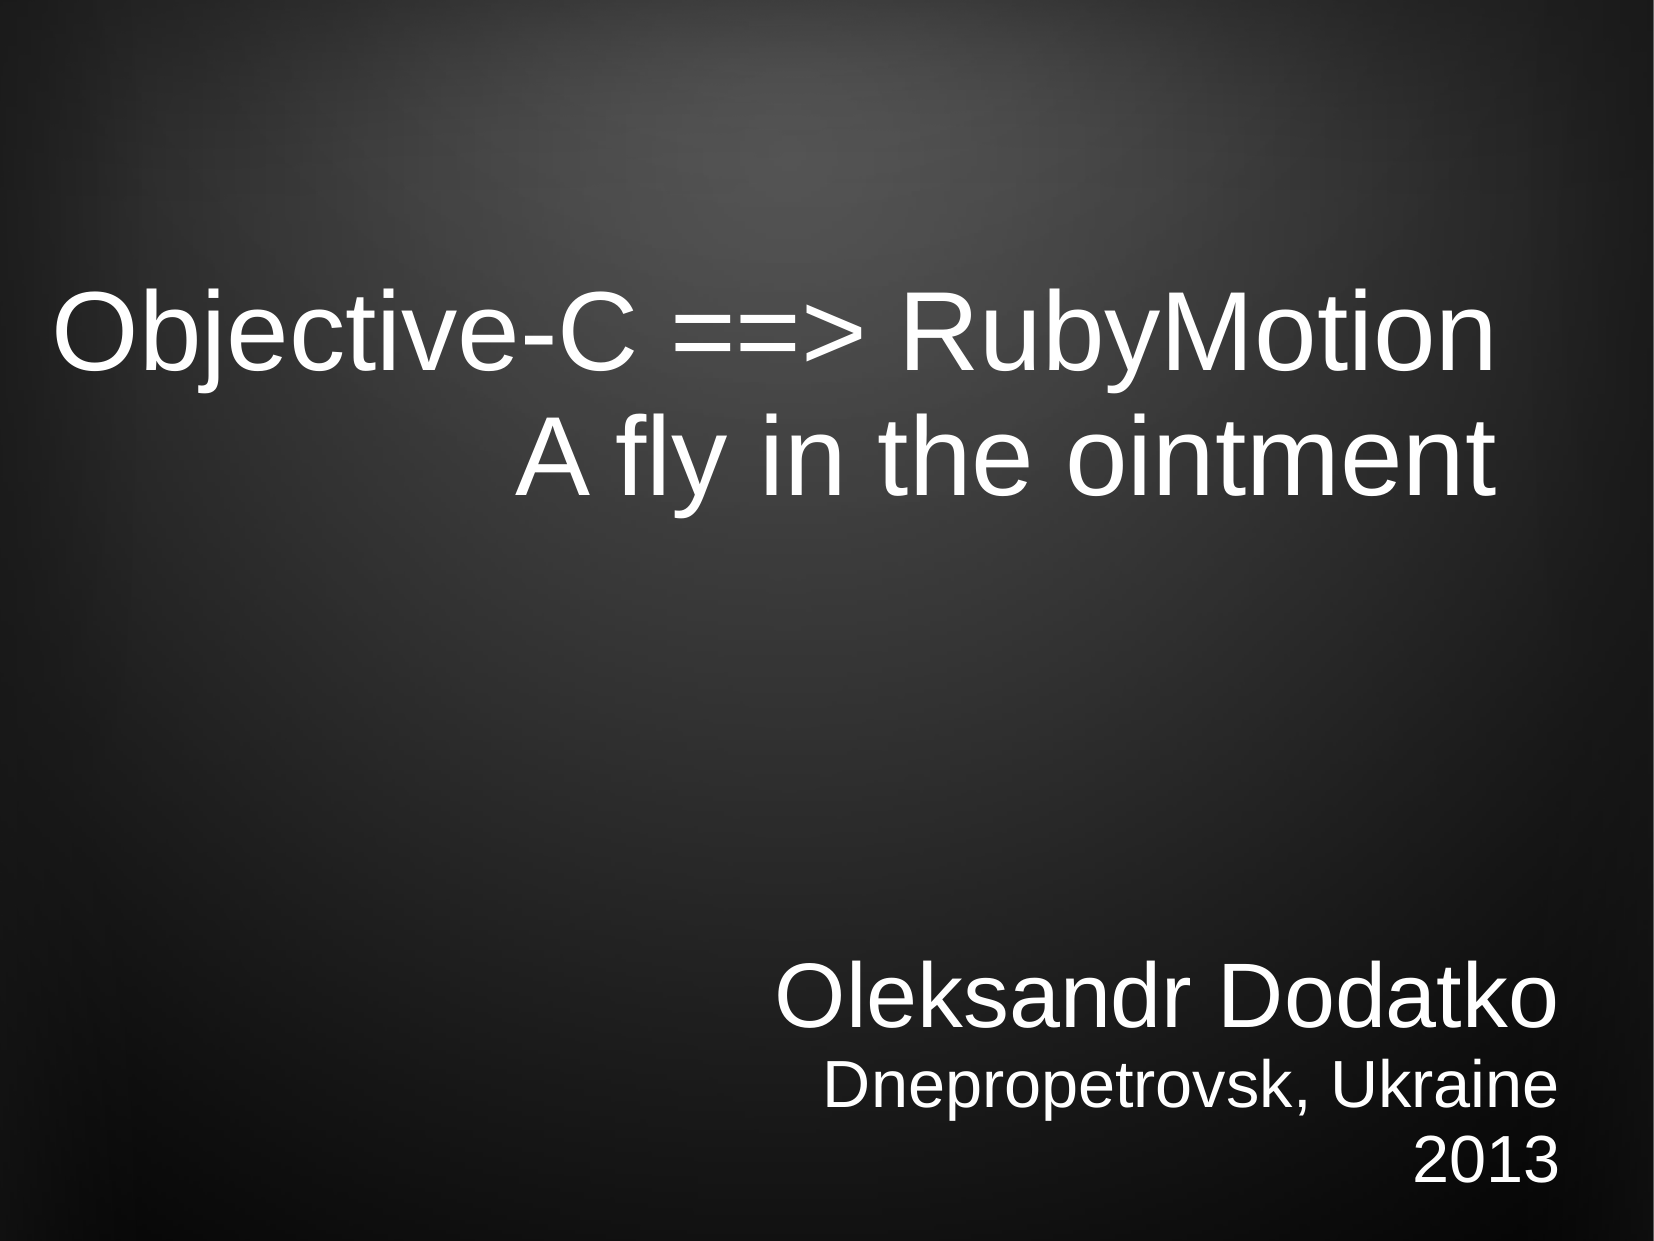

Objective-C ==> RubyMotion
A fly in the ointment
Oleksandr Dodatko
Dnepropetrovsk, Ukraine
2013